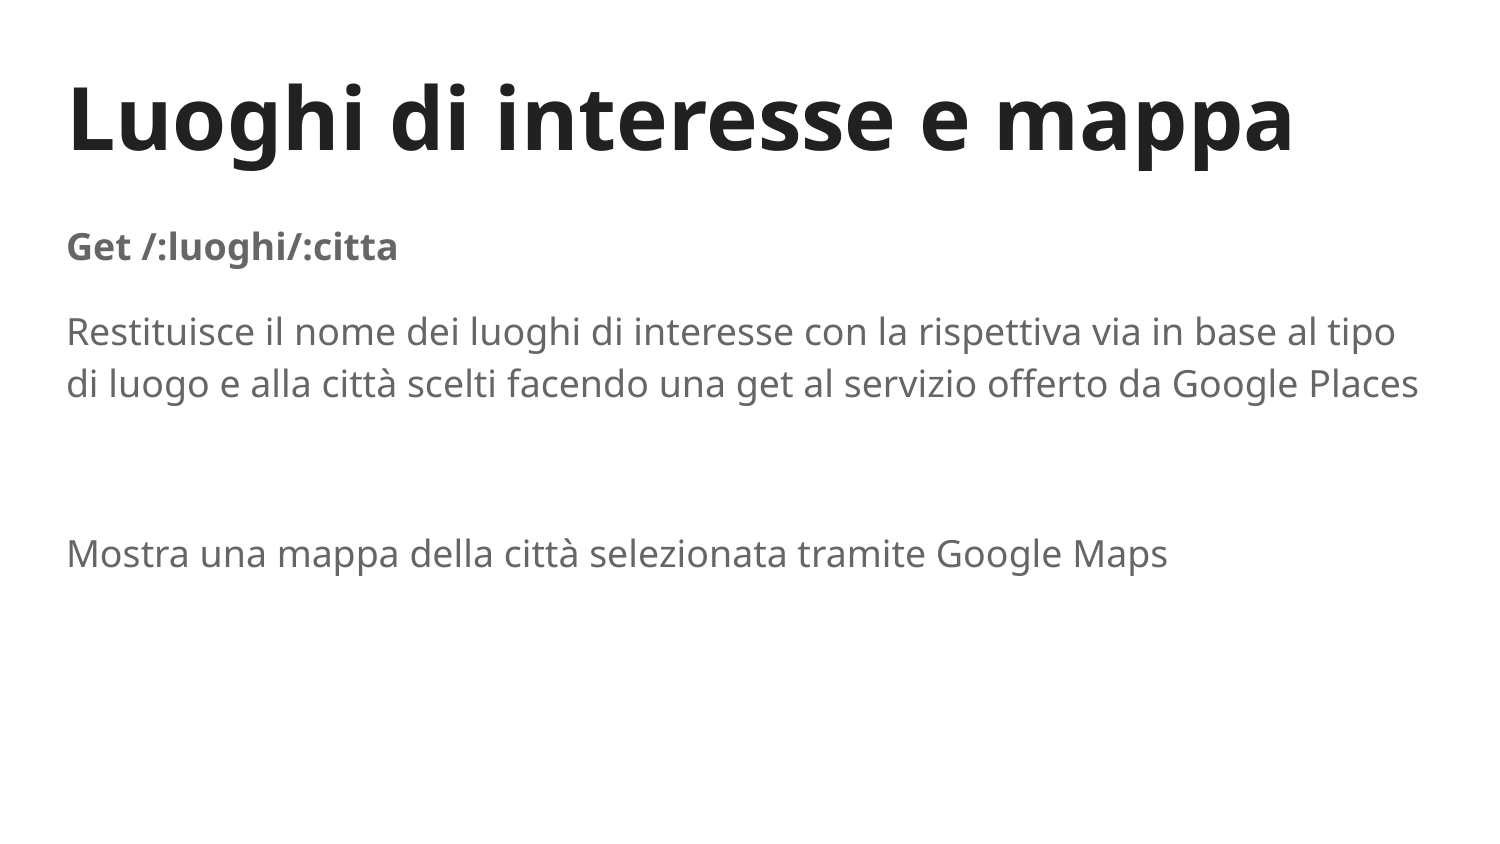

Luoghi di interesse e mappa
Get /:luoghi/:citta
Restituisce il nome dei luoghi di interesse con la rispettiva via in base al tipo di luogo e alla città scelti facendo una get al servizio offerto da Google Places
Mostra una mappa della città selezionata tramite Google Maps